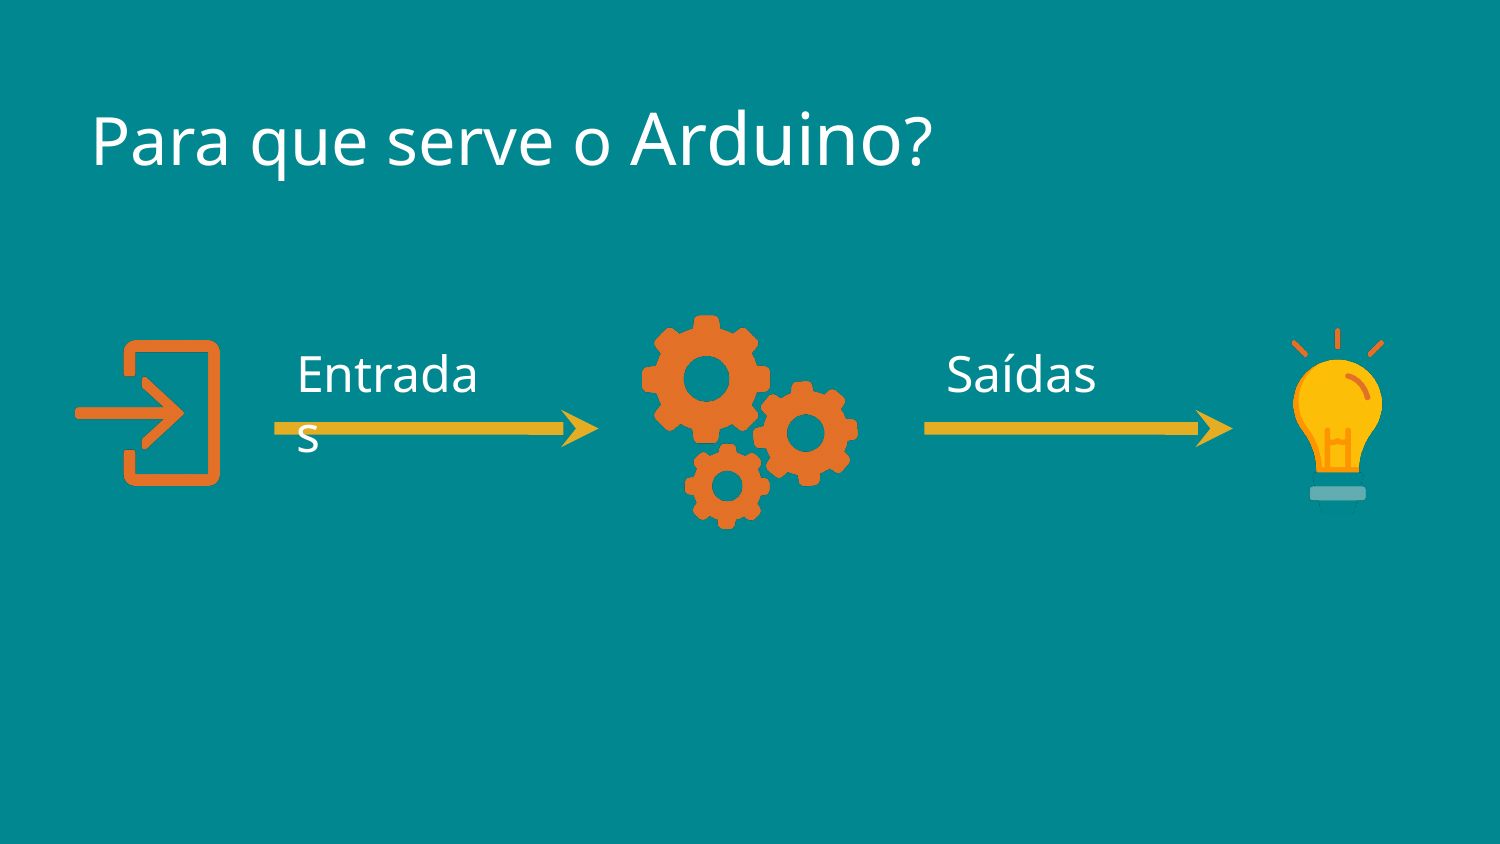

# Para que serve o Arduino?
Entradas
Saídas